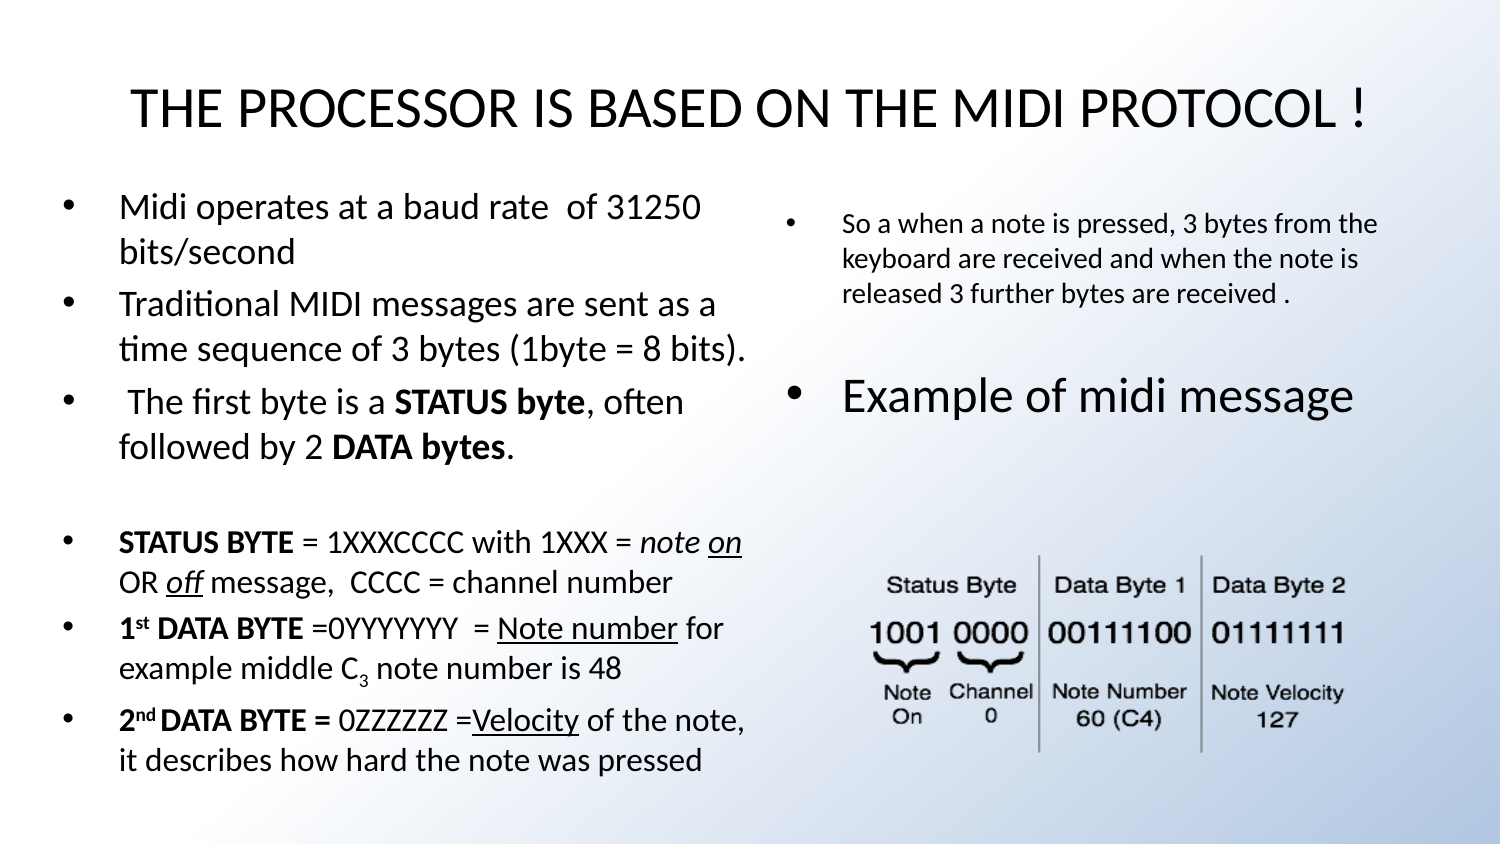

# THE PROCESSOR IS BASED ON THE MIDI PROTOCOL !
Midi operates at a baud rate of 31250 bits/second
Traditional MIDI messages are sent as a time sequence of 3 bytes (1byte = 8 bits).
 The first byte is a STATUS byte, often followed by 2 DATA bytes.
STATUS BYTE = 1XXXCCCC with 1XXX = note on OR off message, CCCC = channel number
1st DATA BYTE =0YYYYYYY = Note number for example middle C3 note number is 48
2nd DATA BYTE = 0ZZZZZZ =Velocity of the note, it describes how hard the note was pressed
So a when a note is pressed, 3 bytes from the keyboard are received and when the note is released 3 further bytes are received .
Example of midi message